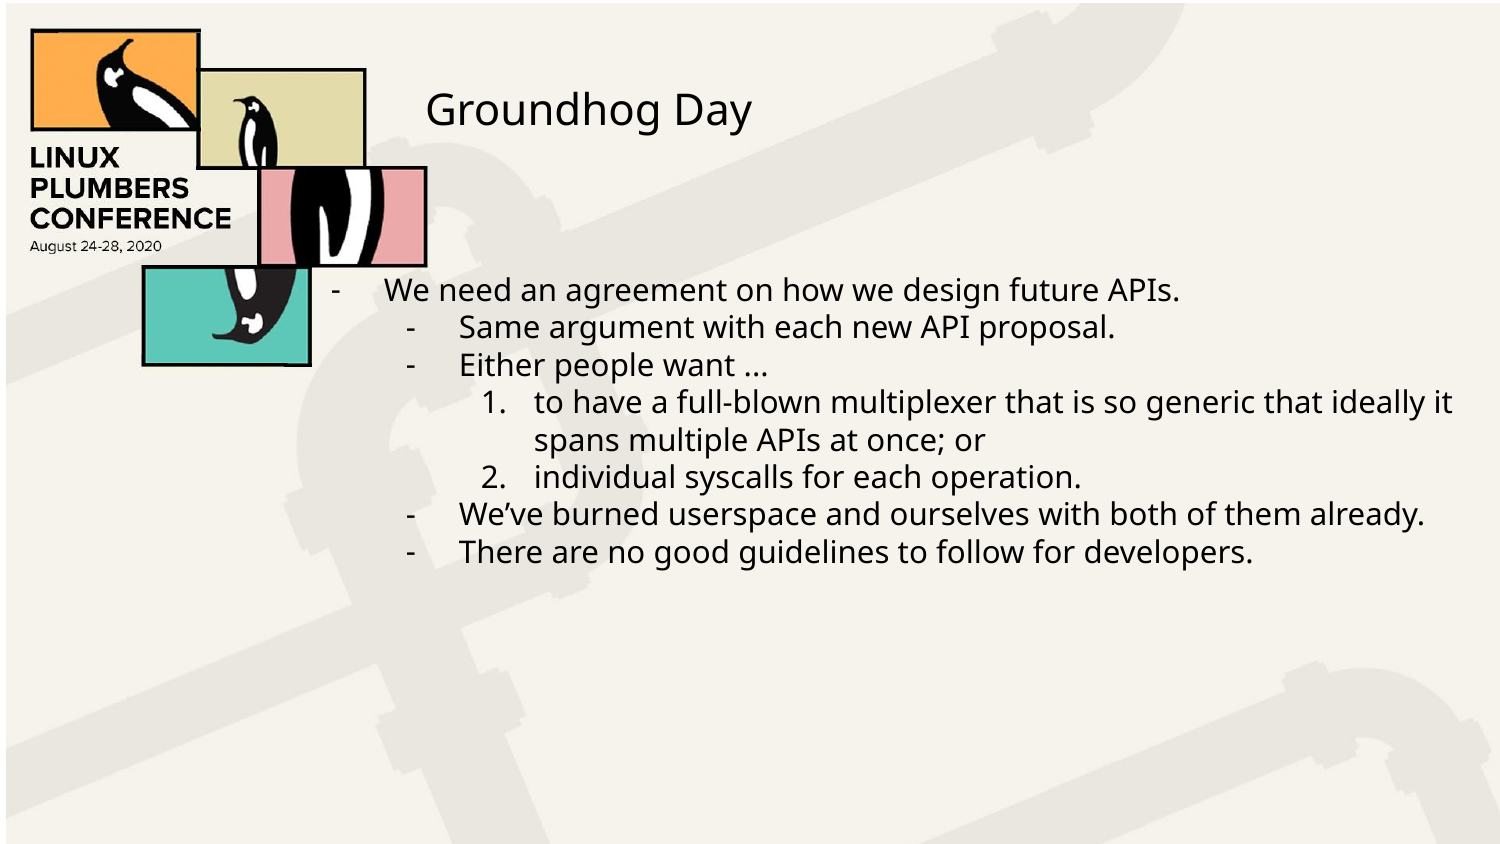

# Groundhog Day
We need an agreement on how we design future APIs.
Same argument with each new API proposal.
Either people want ...
to have a full-blown multiplexer that is so generic that ideally it spans multiple APIs at once; or
individual syscalls for each operation.
We’ve burned userspace and ourselves with both of them already.
There are no good guidelines to follow for developers.